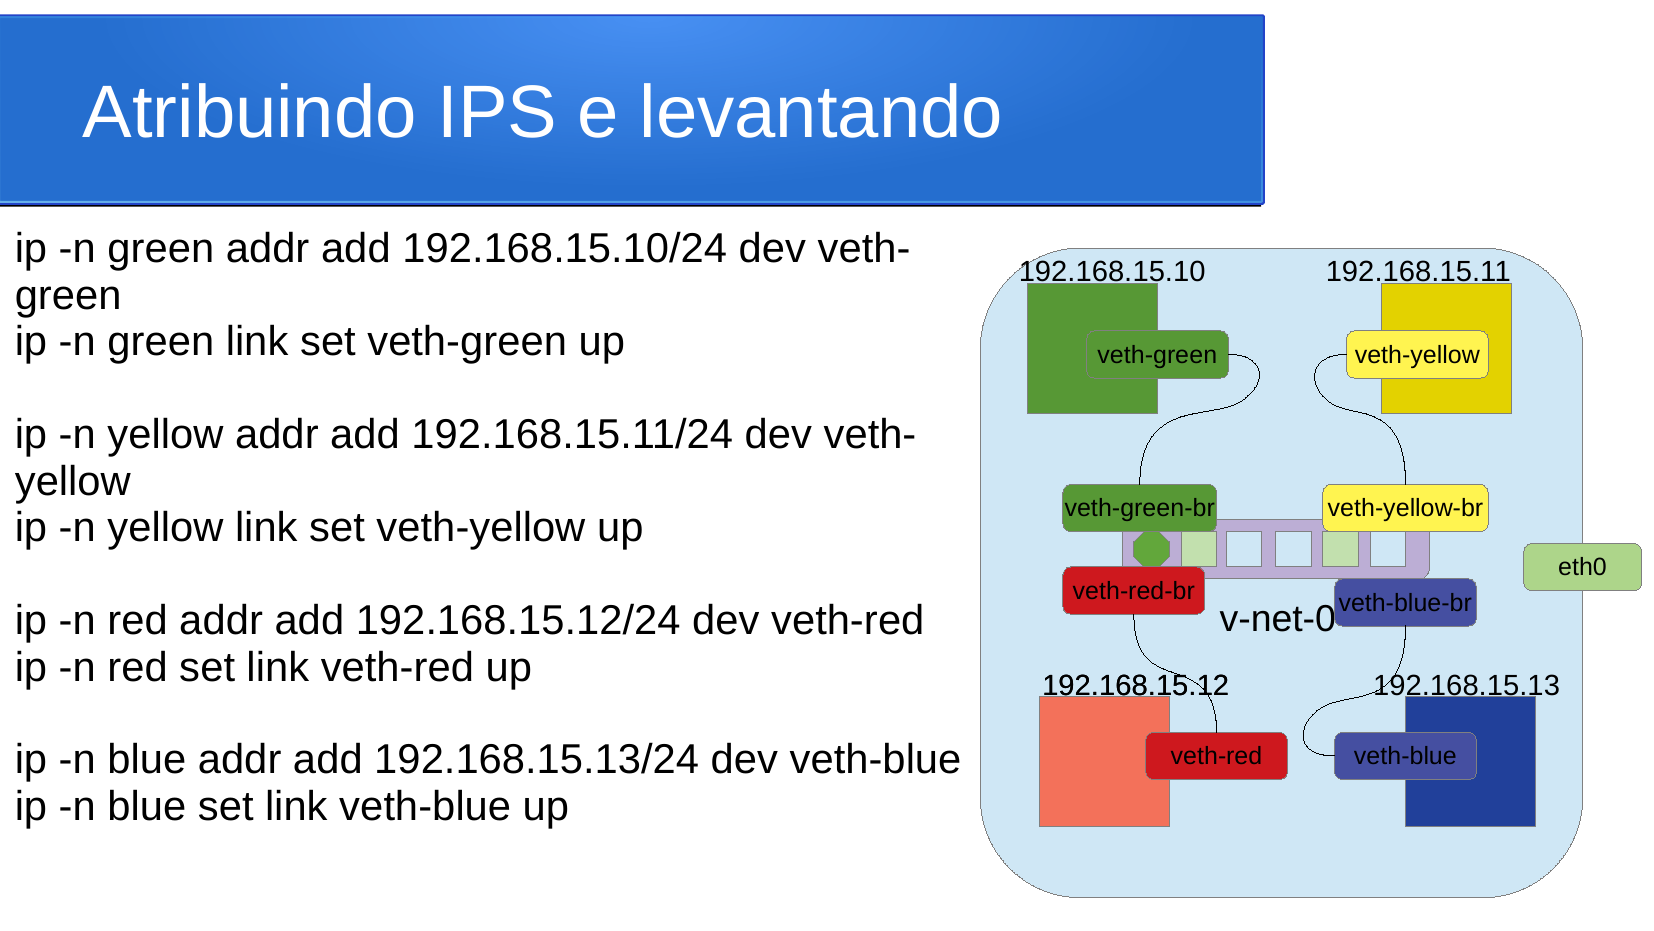

# Atribuindo IPS e levantando
ip -n green addr add 192.168.15.10/24 dev veth-green
ip -n green link set veth-green up
ip -n yellow addr add 192.168.15.11/24 dev veth-yellow
ip -n yellow link set veth-yellow up
ip -n red addr add 192.168.15.12/24 dev veth-red
ip -n red set link veth-red up
ip -n blue addr add 192.168.15.13/24 dev veth-blue
ip -n blue set link veth-blue up
192.168.15.10
192.168.15.11
root@machine~ ip netns exec green ping 192.168.15.2
veth-green
veth-yellow
veth-green-br
veth-yellow-br
eth0
veth-red-br
veth-blue-br
root@machine~ ip netns
green
yellow
v-net-0
192.168.15.12
192.168.15.12
192.168.15.13
veth-red
veth-blue